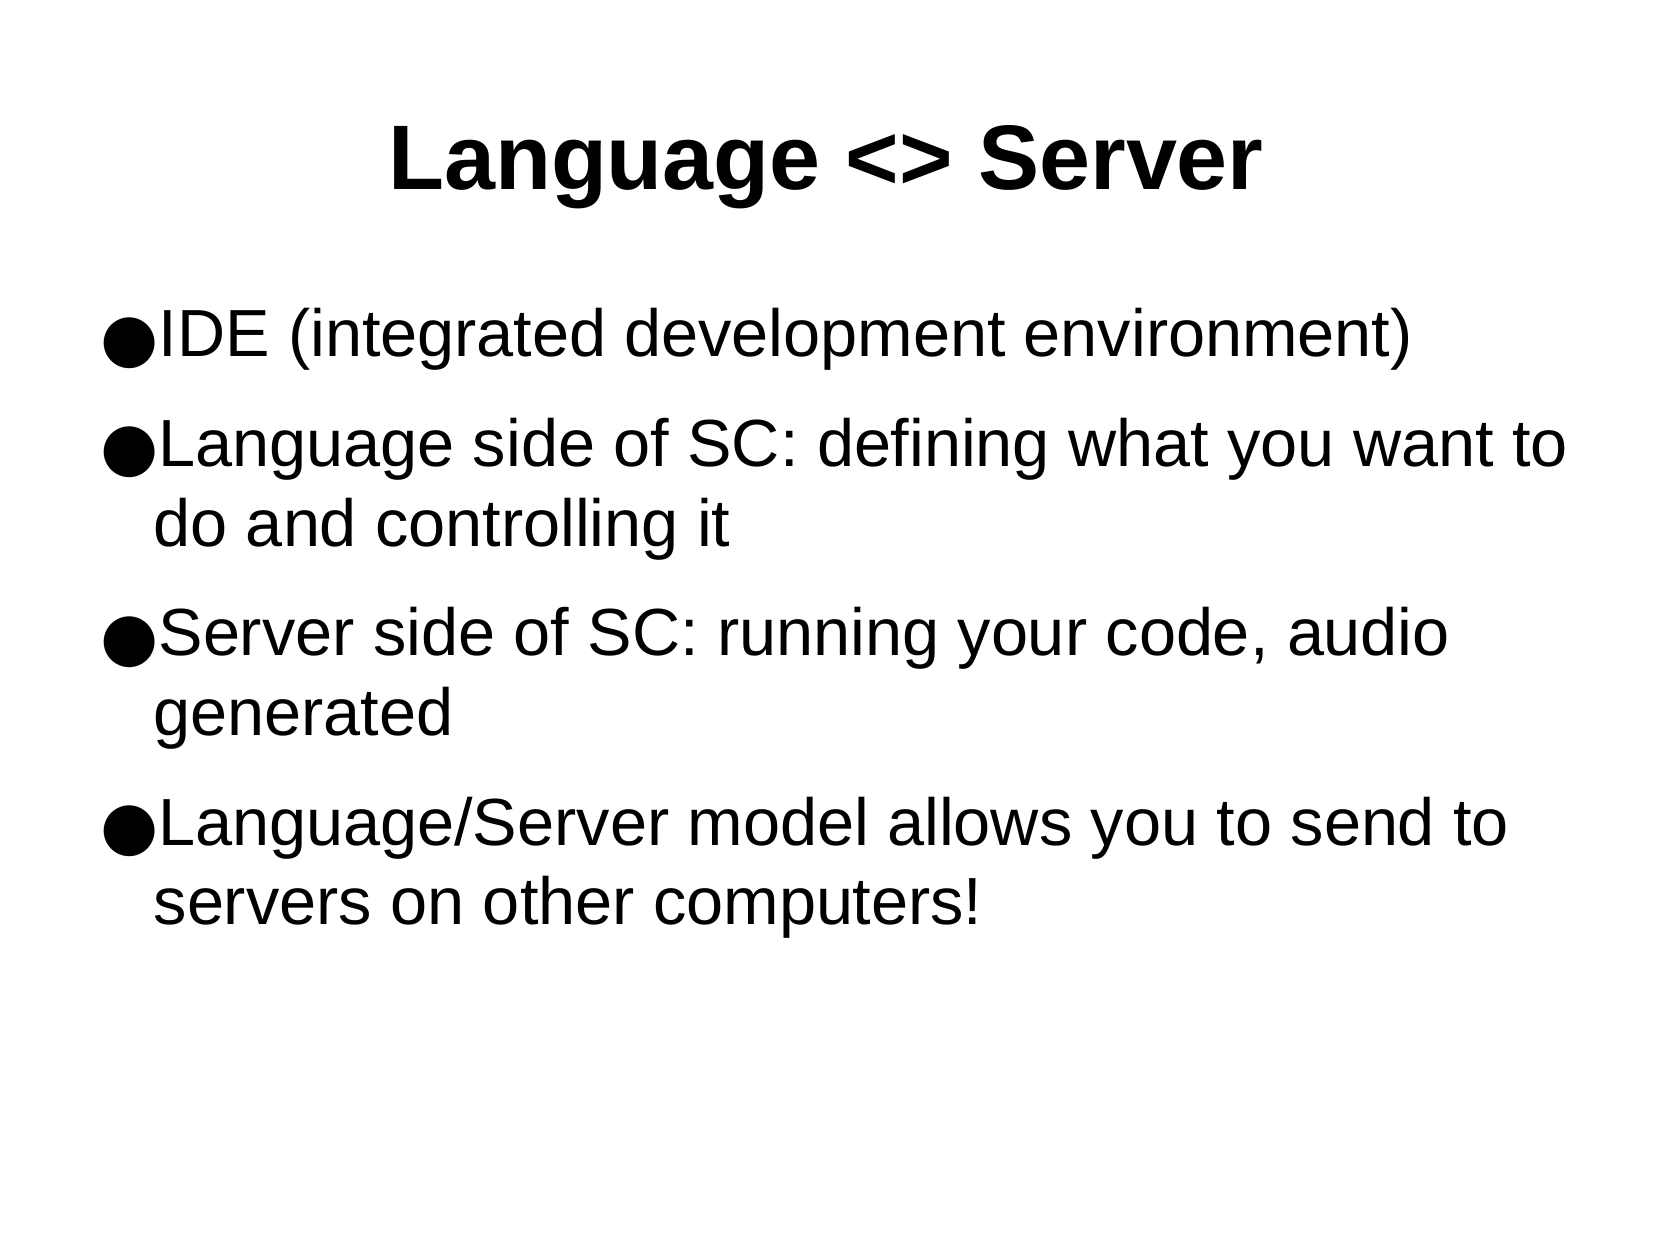

Language <> Server
IDE (integrated development environment)
Language side of SC: defining what you want to do and controlling it
Server side of SC: running your code, audio generated
Language/Server model allows you to send to servers on other computers!